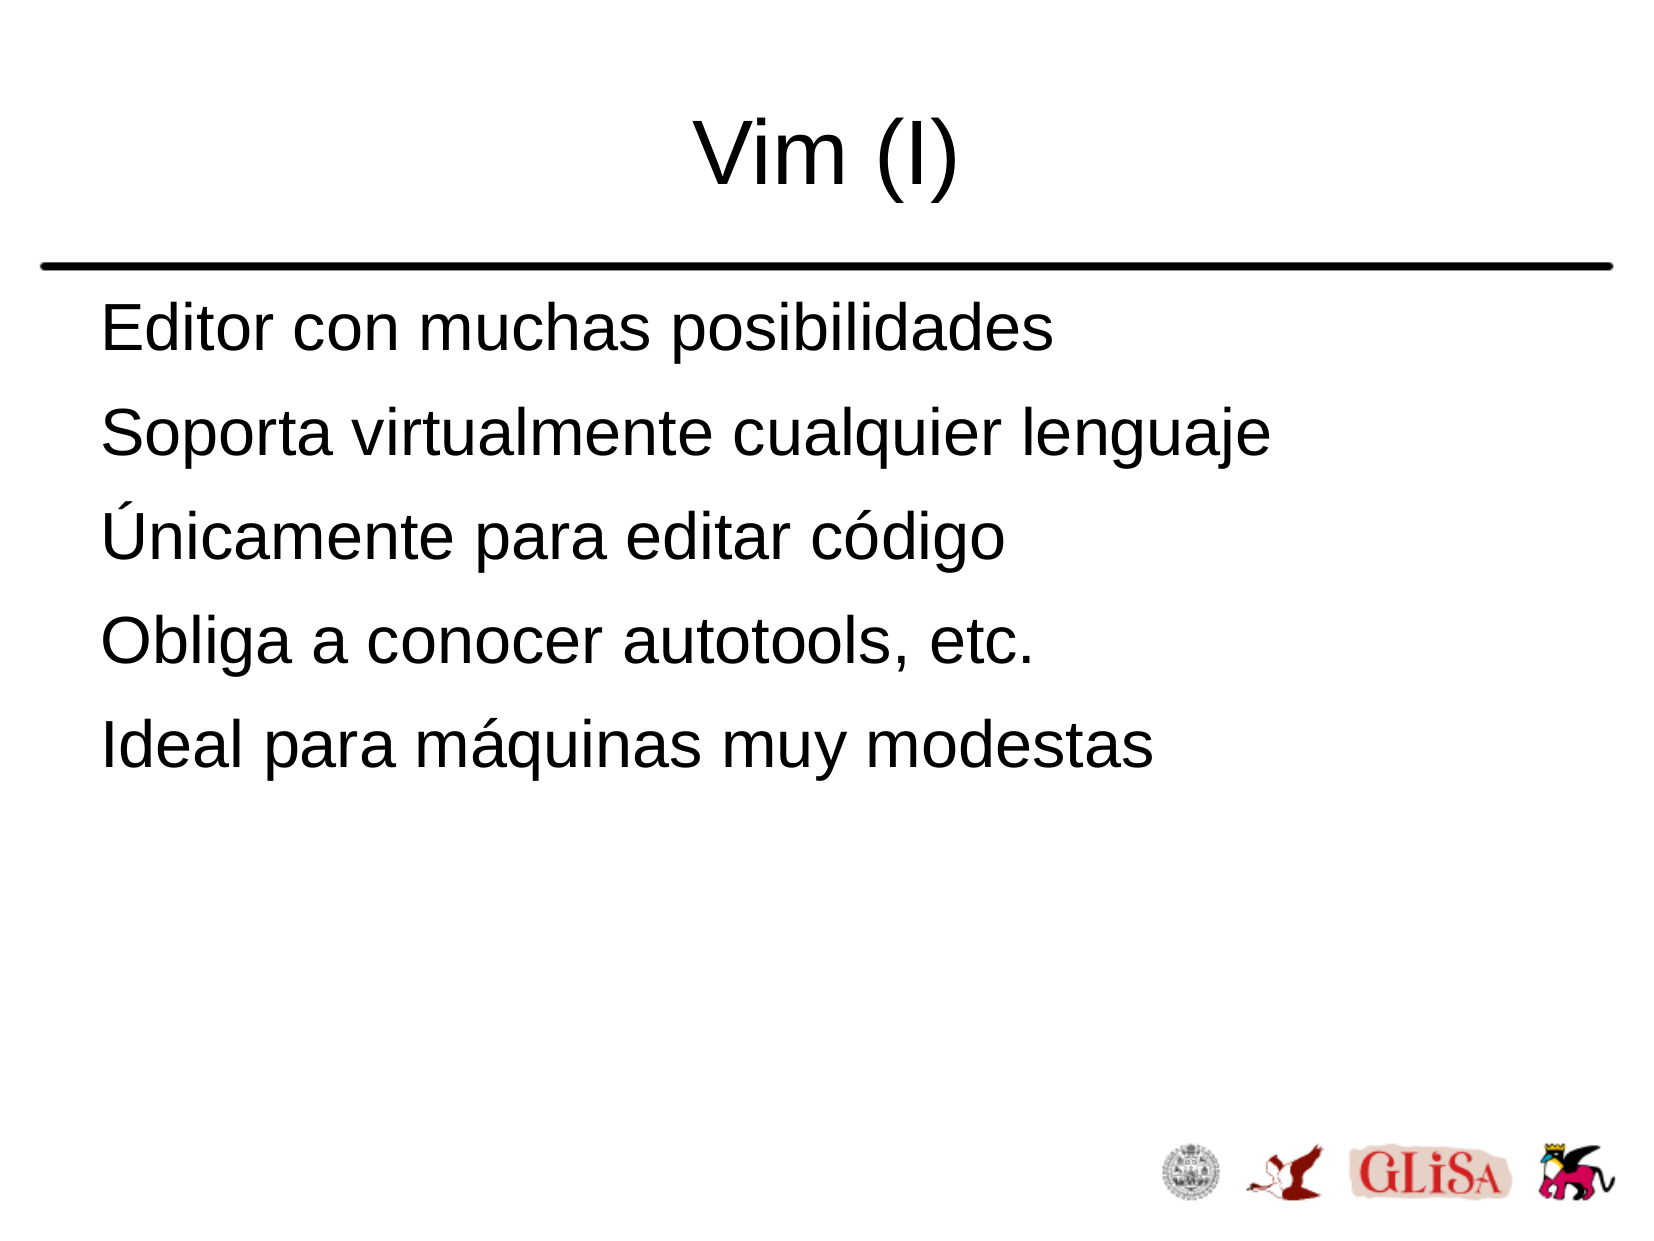

# Vim (I)
Editor con muchas posibilidades
Soporta virtualmente cualquier lenguaje
Únicamente para editar código
Obliga a conocer autotools, etc.
Ideal para máquinas muy modestas